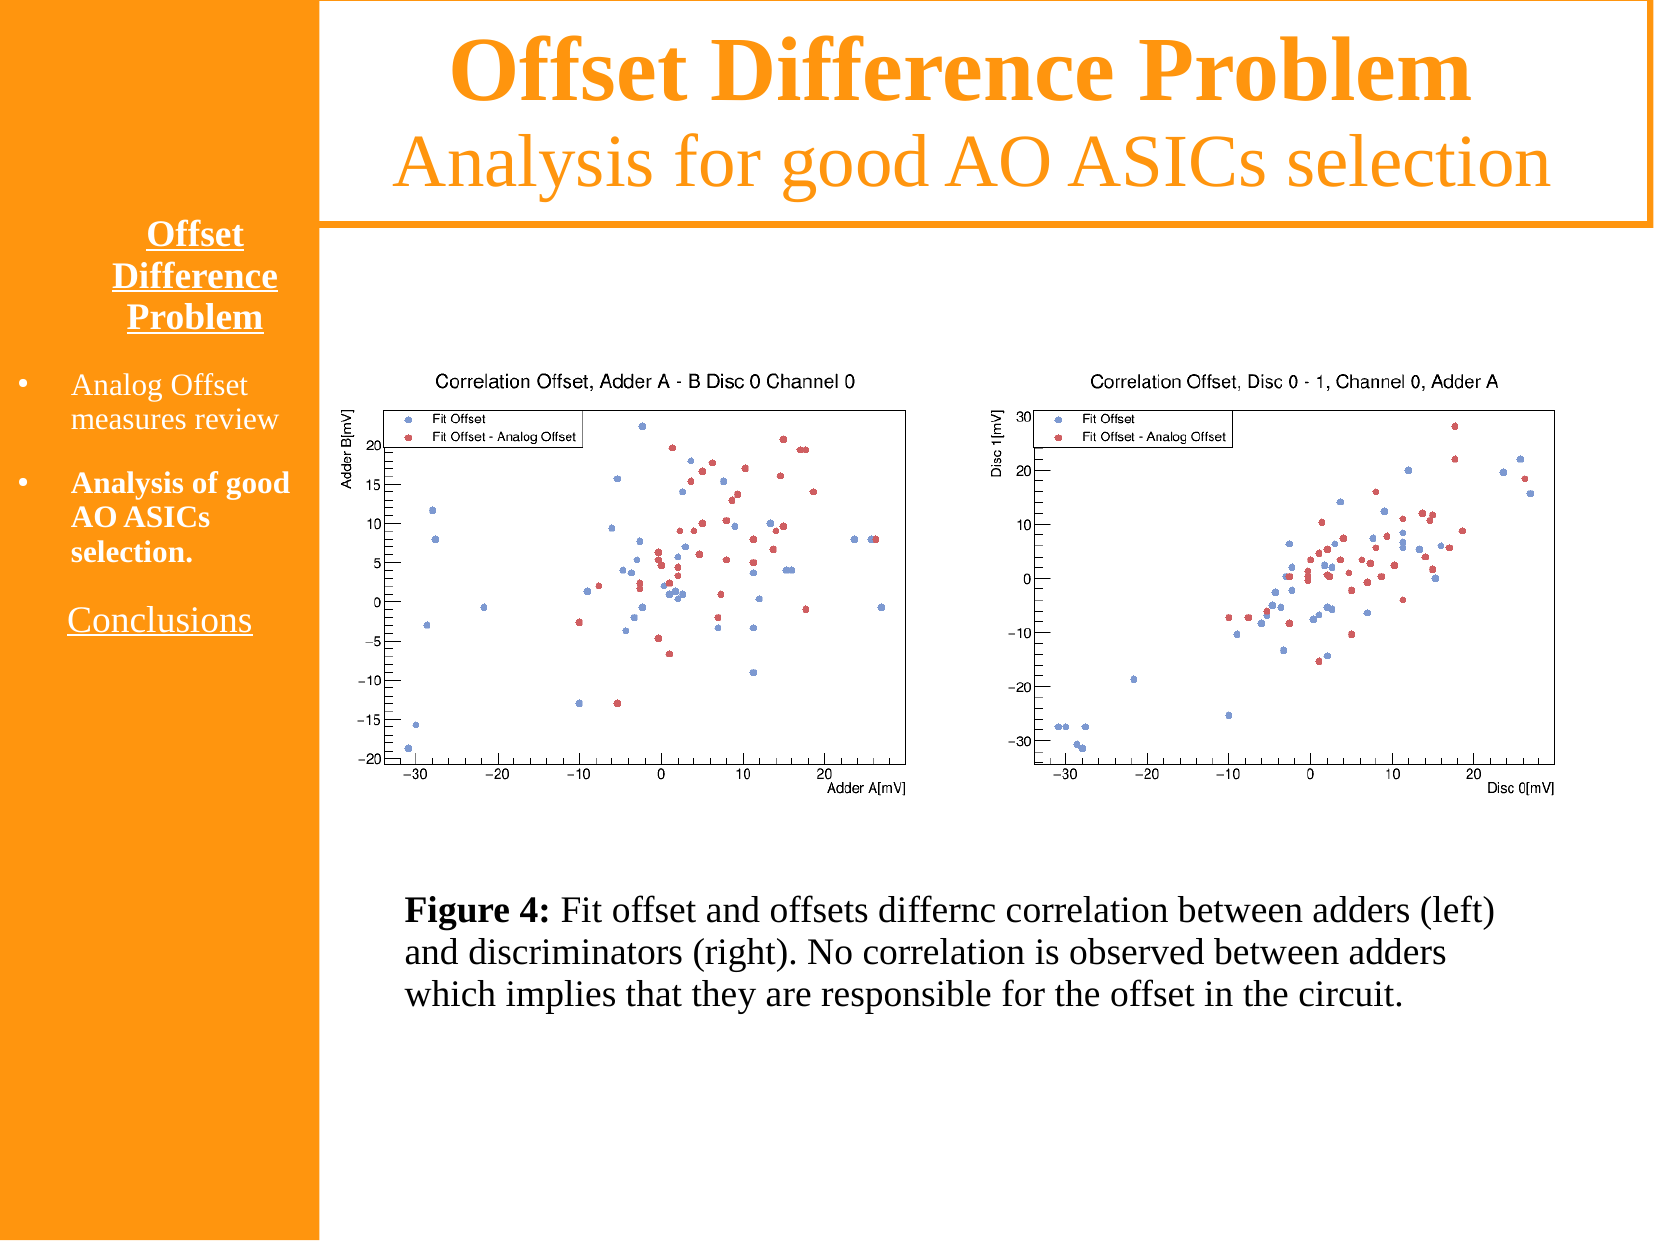

Offset Difference Problem
Analog Offset measures review
Analysis of good AO ASICs selection.
Conclusions
# Offset Difference Problem Analysis for good AO ASICs selection
Figure 4: Fit offset and offsets differnc correlation between adders (left) and discriminators (right). No correlation is observed between adders which implies that they are responsible for the offset in the circuit.